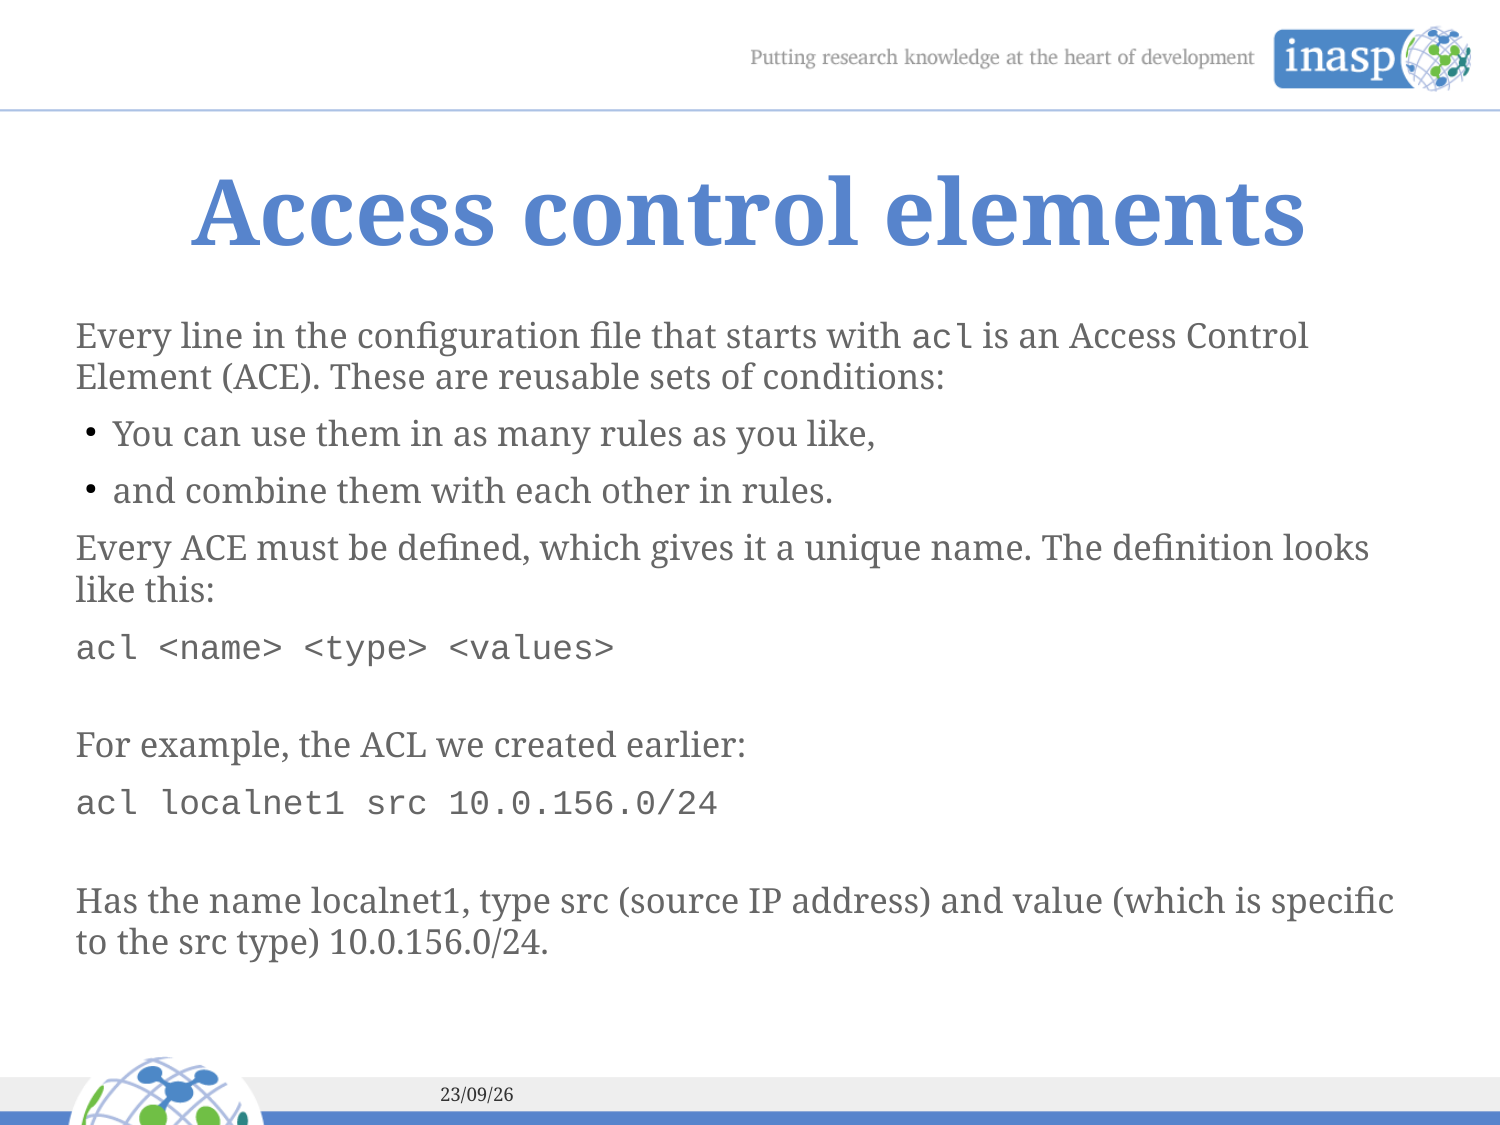

# Access control elements
Every line in the configuration file that starts with acl is an Access Control Element (ACE). These are reusable sets of conditions:
You can use them in as many rules as you like,
and combine them with each other in rules.
Every ACE must be defined, which gives it a unique name. The definition looks like this:
acl <name> <type> <values>
For example, the ACL we created earlier:
acl localnet1 src 10.0.156.0/24
Has the name localnet1, type src (source IP address) and value (which is specific to the src type) 10.0.156.0/24.